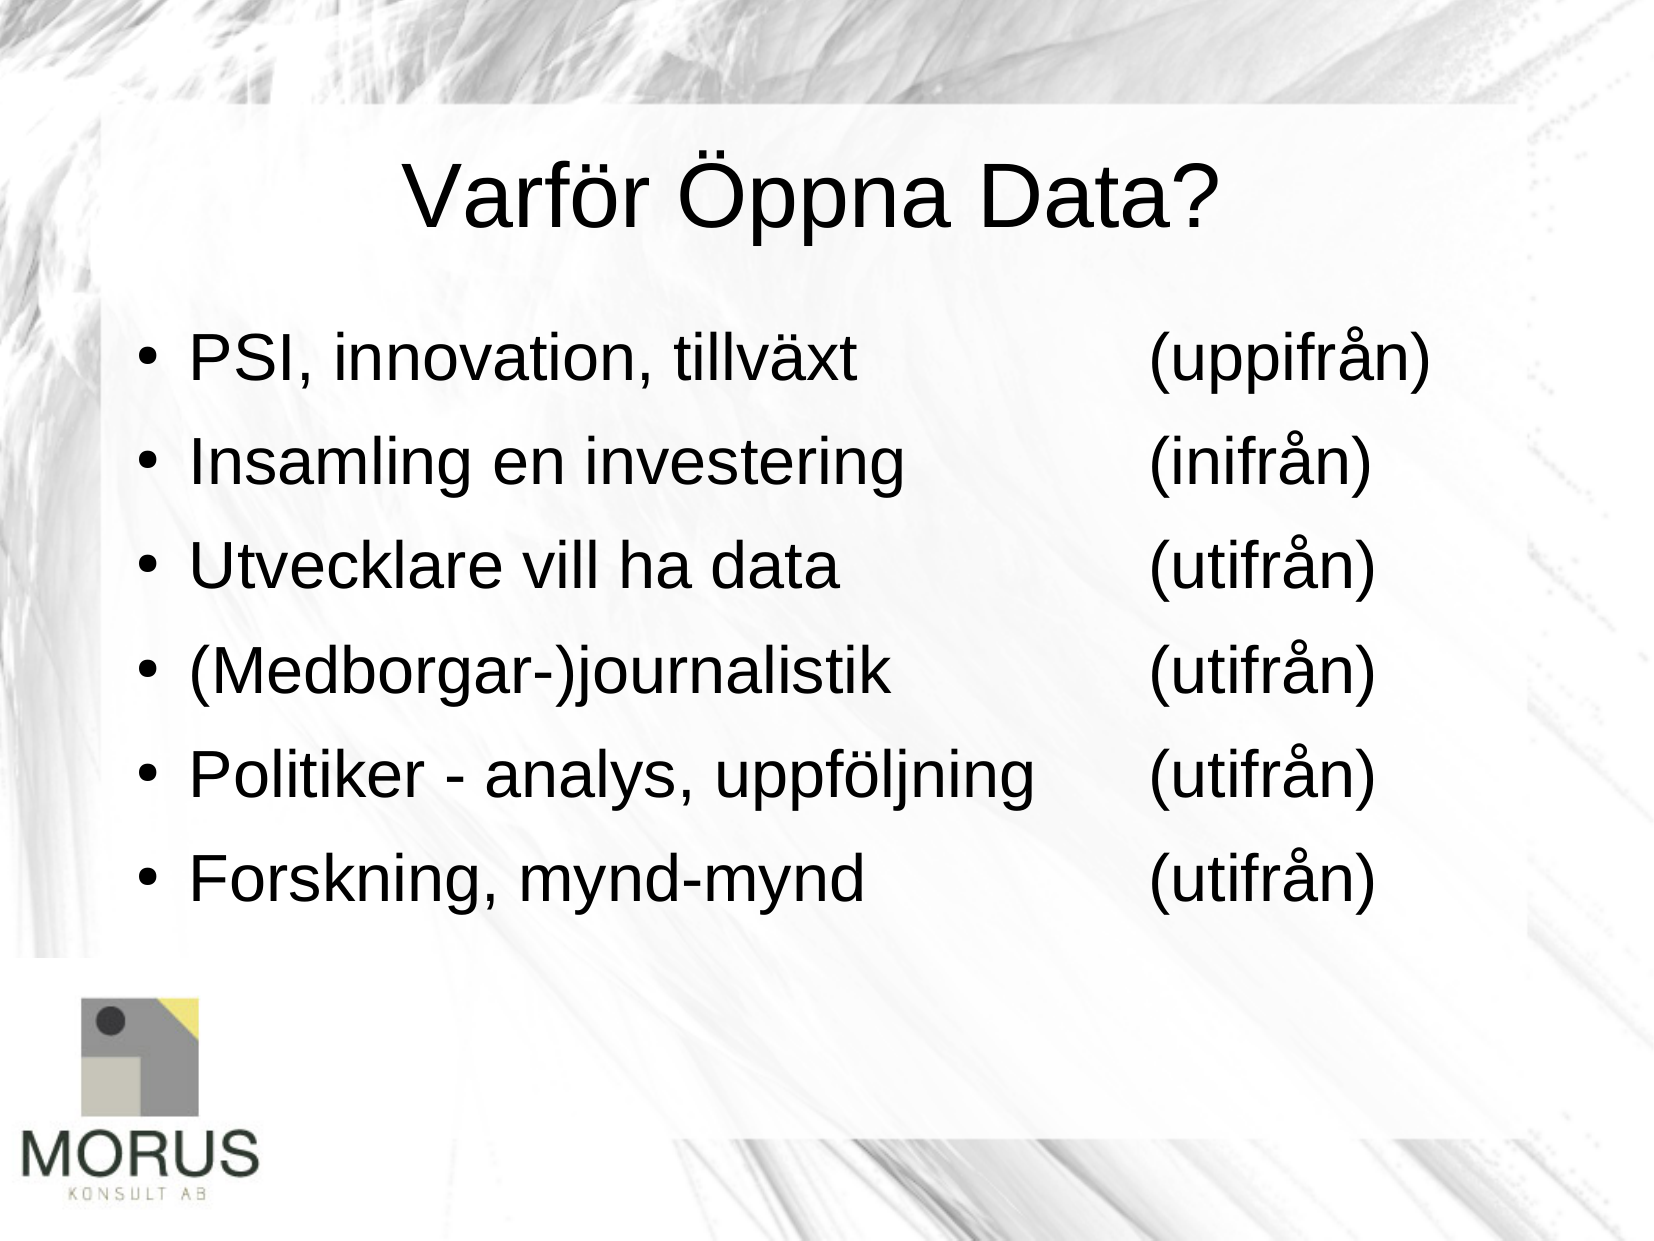

# Varför Öppna Data?
PSI, innovation, tillväxt 				(uppifrån)
Insamling en investering				(inifrån)
Utvecklare vill ha data					(utifrån)
(Medborgar-)journalistik				(utifrån)
Politiker - analys, uppföljning		(utifrån)
Forskning, mynd-mynd				(utifrån)